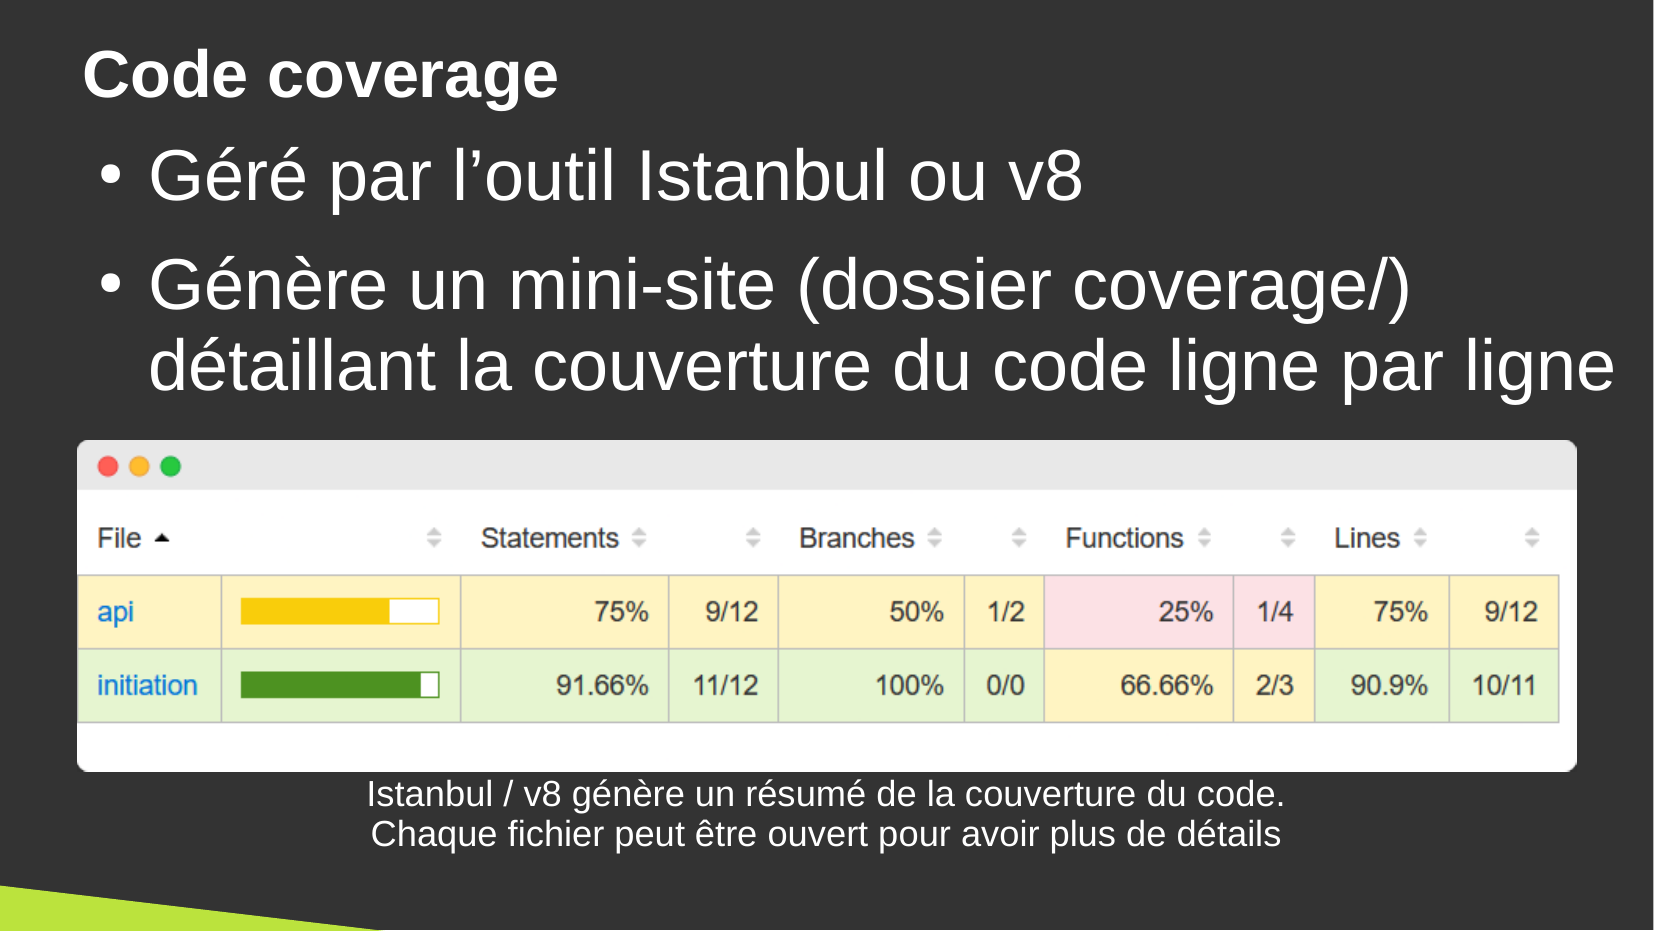

# Code coverage
Géré par l’outil Istanbul ou v8
Génère un mini-site (dossier coverage/) détaillant la couverture du code ligne par ligne
Istanbul / v8 génère un résumé de la couverture du code. Chaque fichier peut être ouvert pour avoir plus de détails